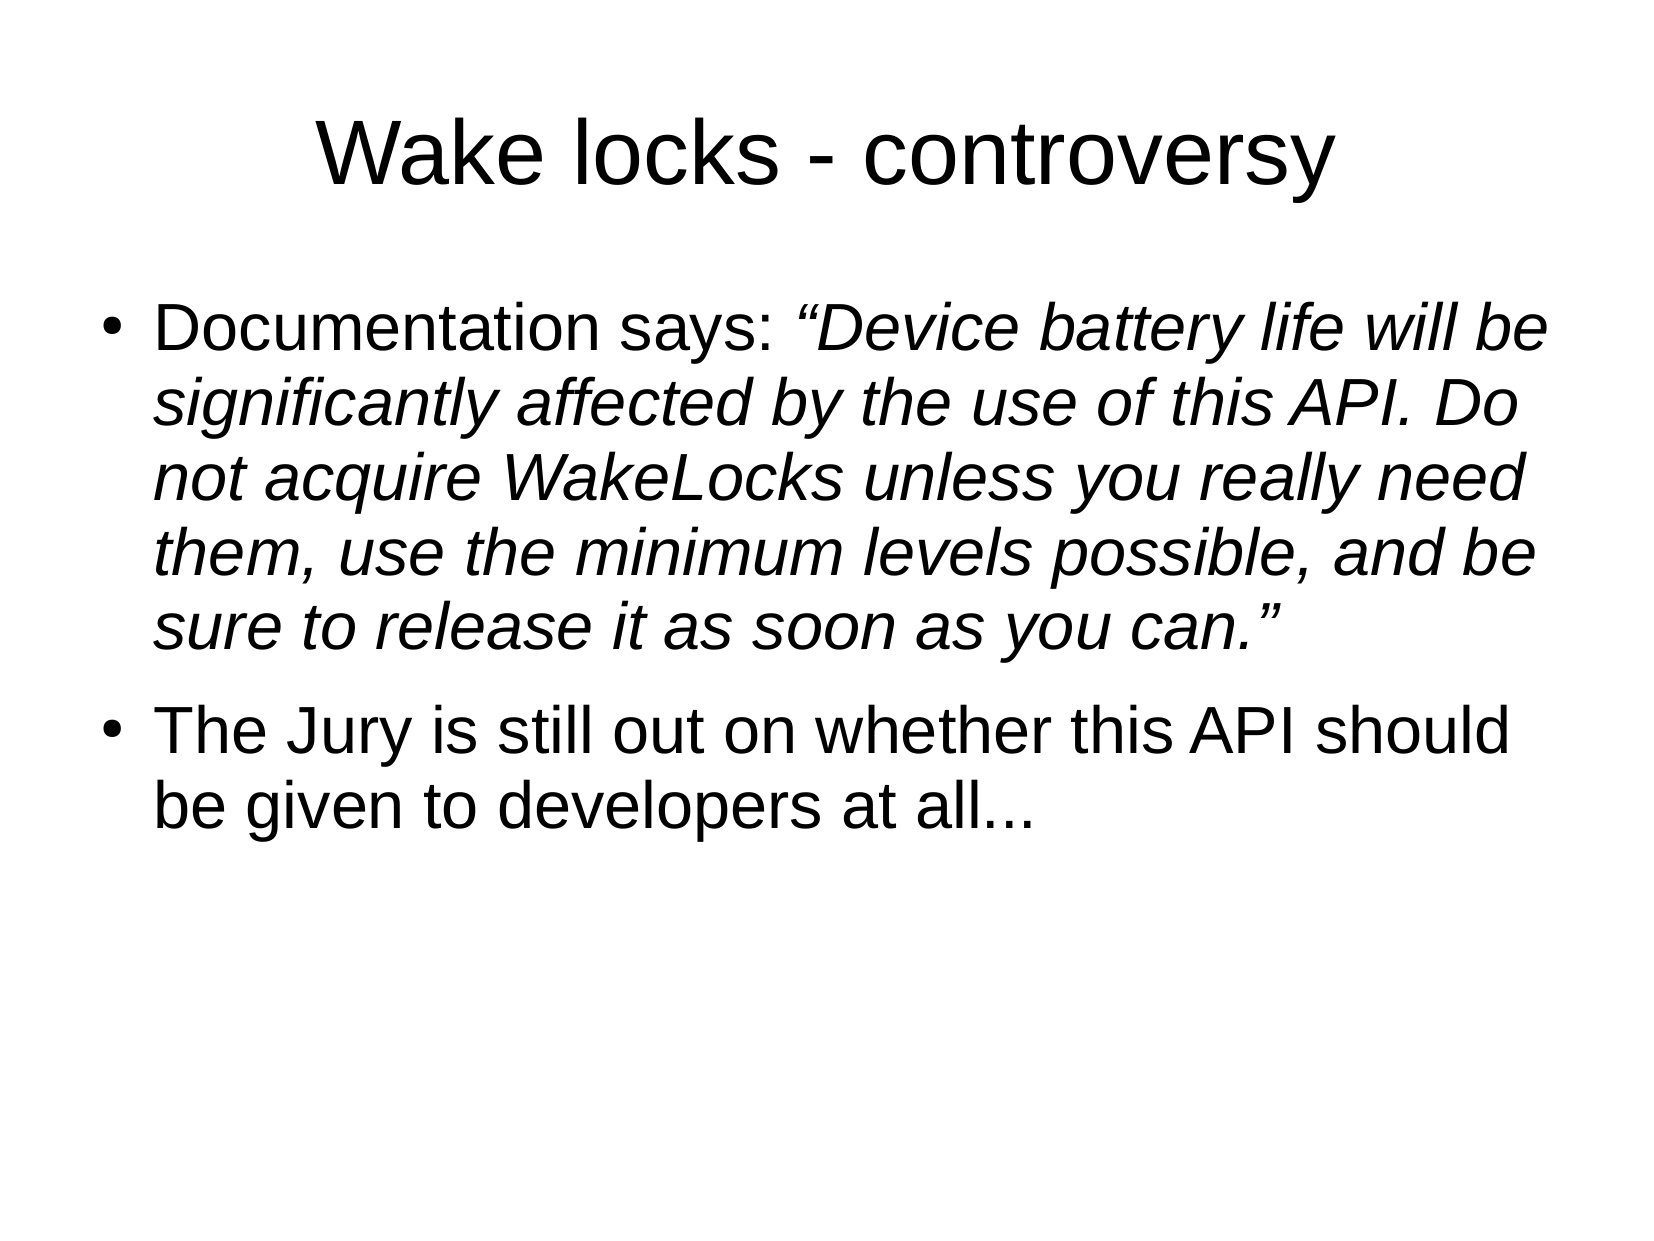

# Wake locks - controversy
Documentation says: “Device battery life will be significantly affected by the use of this API. Do not acquire WakeLocks unless you really need them, use the minimum levels possible, and be sure to release it as soon as you can.”
The Jury is still out on whether this API should be given to developers at all...